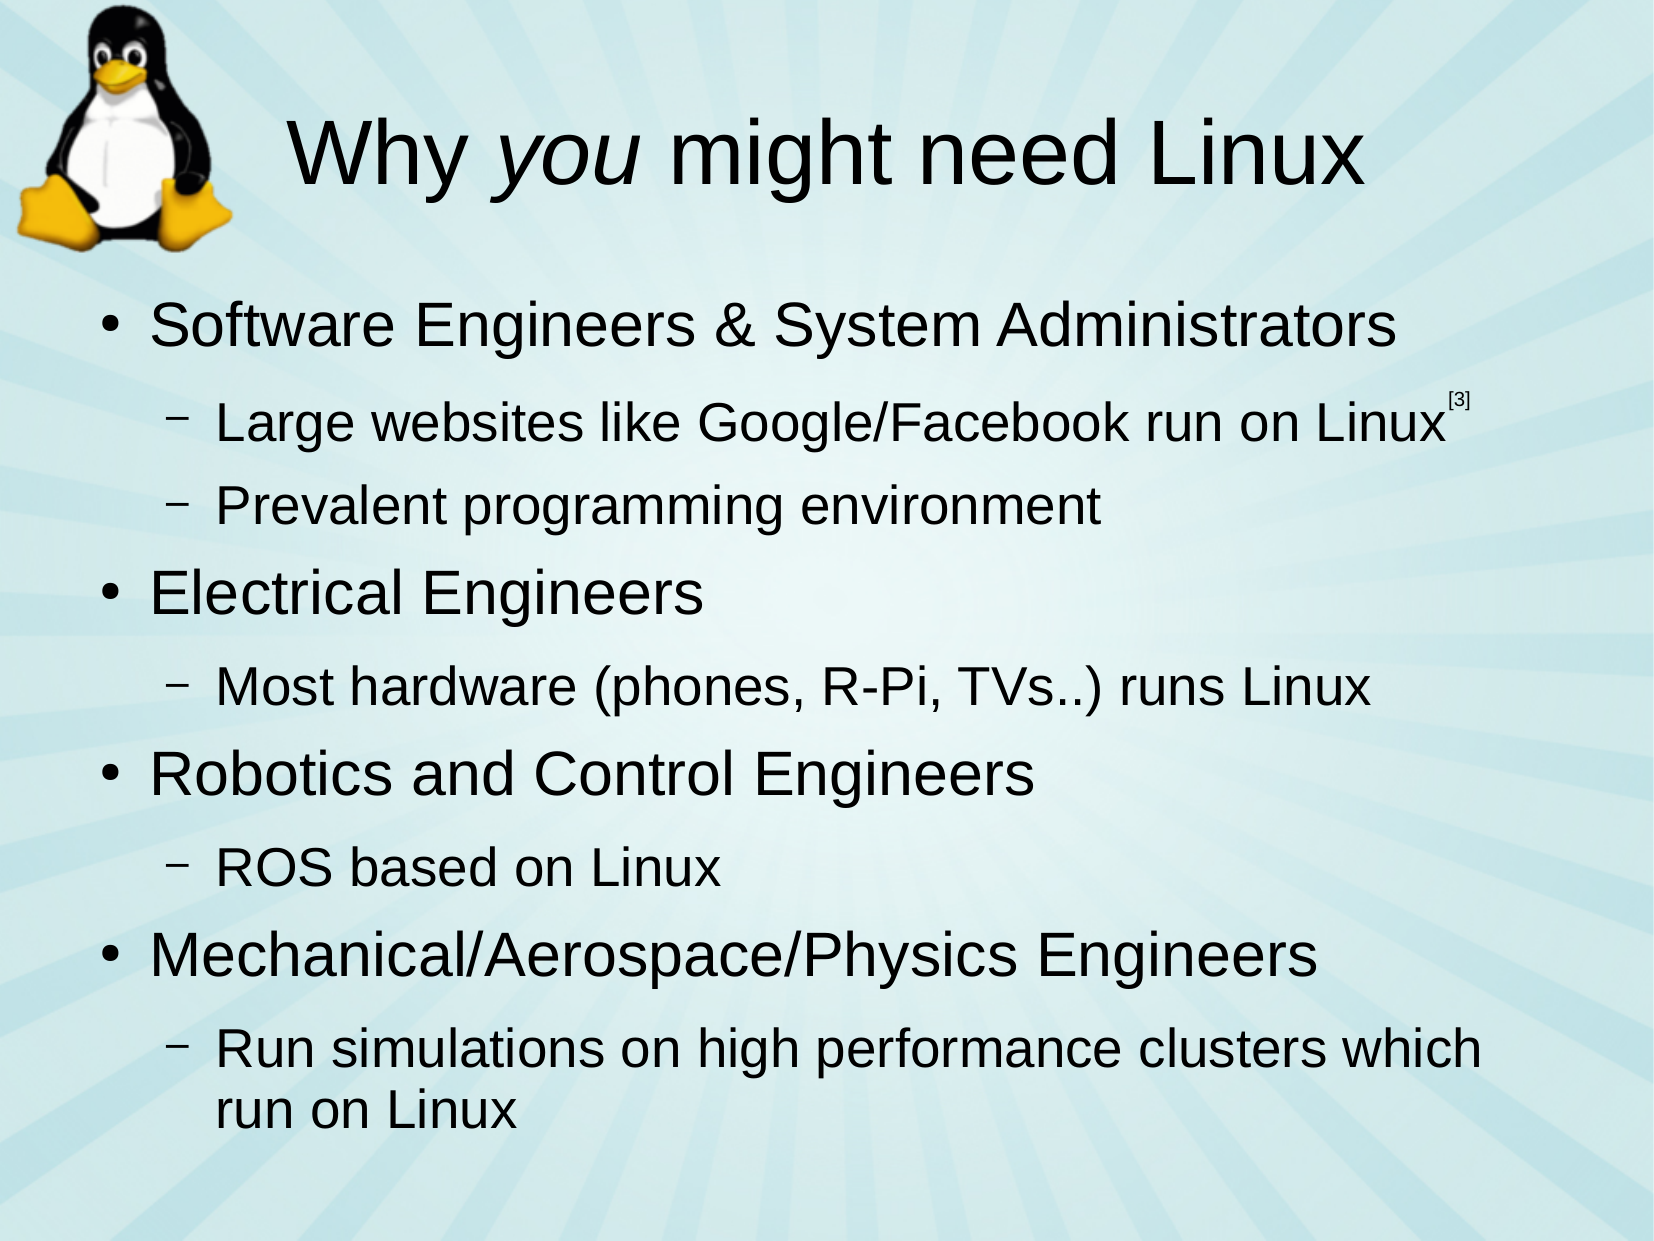

# Why you might need Linux
Software Engineers & System Administrators
Large websites like Google/Facebook run on Linux[3]
Prevalent programming environment
Electrical Engineers
Most hardware (phones, R-Pi, TVs..) runs Linux
Robotics and Control Engineers
ROS based on Linux
Mechanical/Aerospace/Physics Engineers
Run simulations on high performance clusters which run on Linux